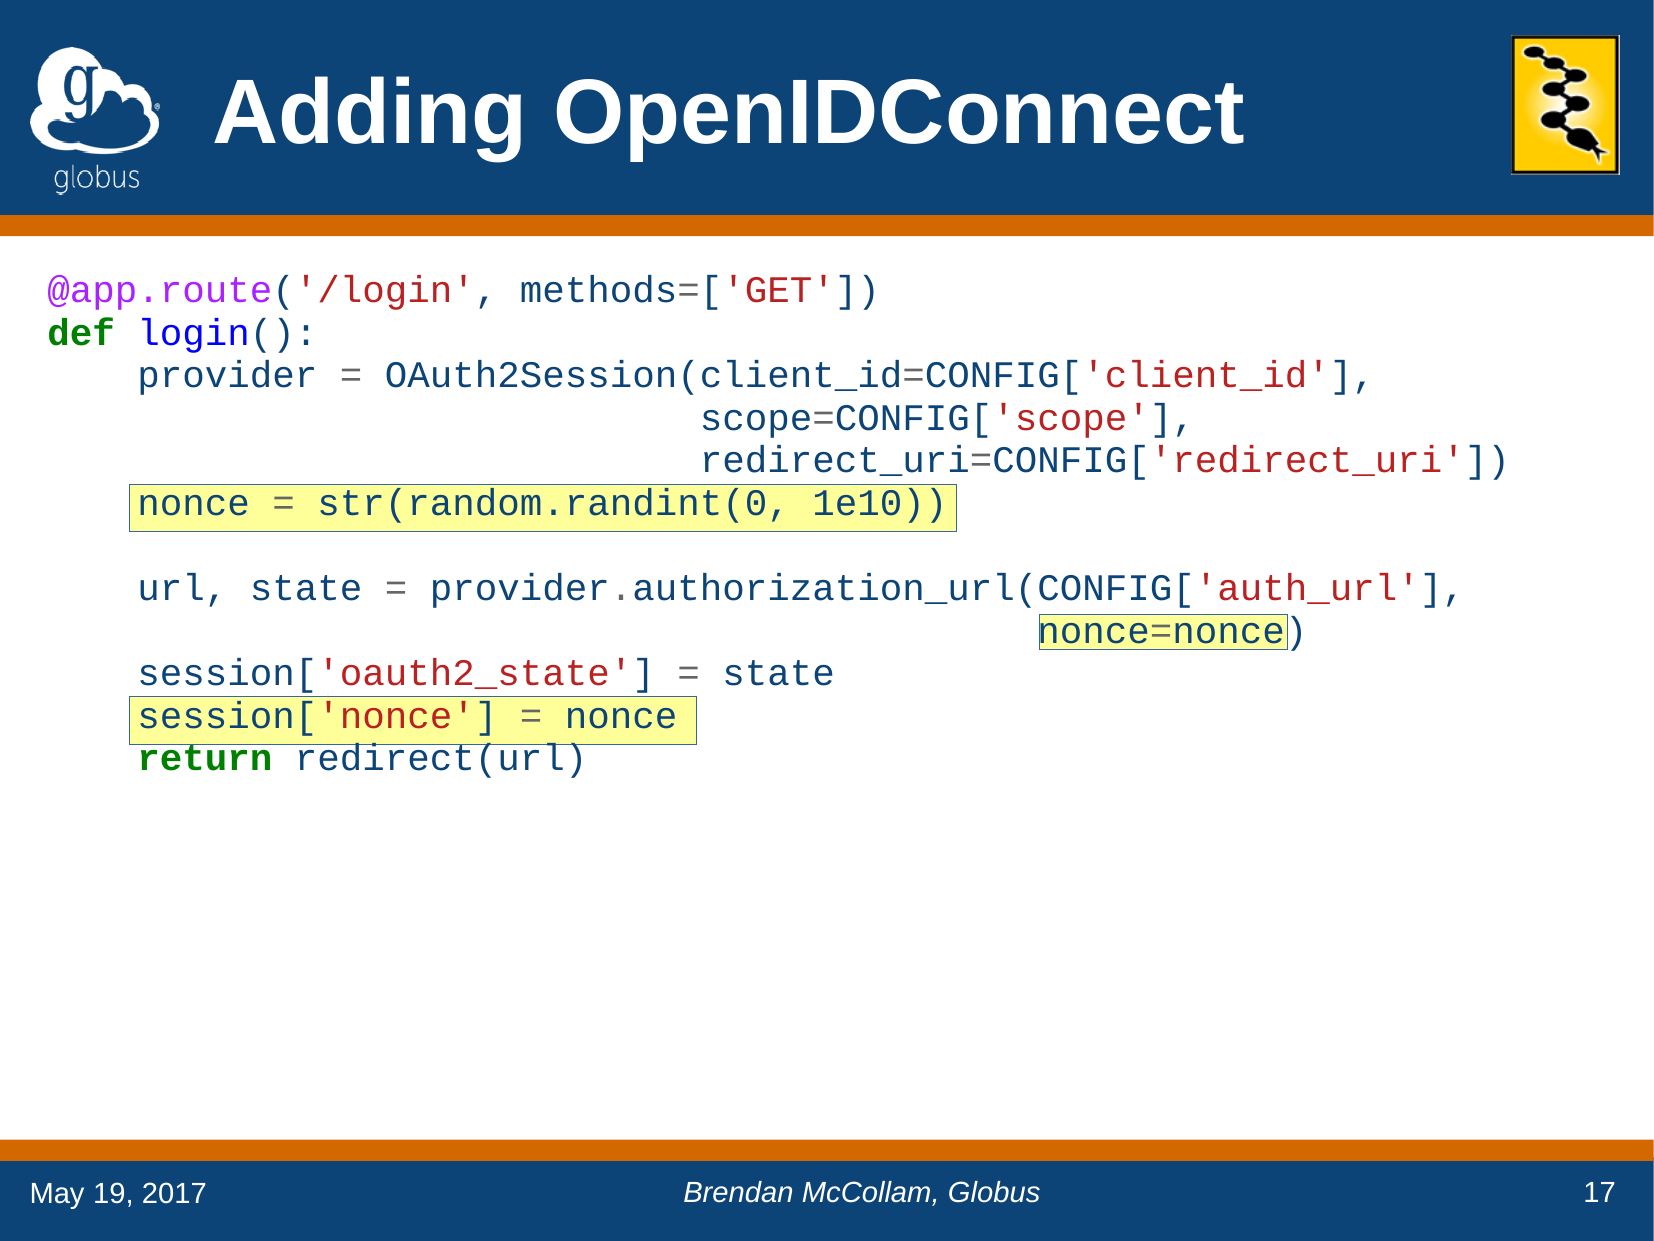

# Adding OpenIDConnect
@app.route('/login', methods=['GET'])
def login():
 provider = OAuth2Session(client_id=CONFIG['client_id'],
 scope=CONFIG['scope'],
 redirect_uri=CONFIG['redirect_uri'])
 nonce = str(random.randint(0, 1e10))
 url, state = provider.authorization_url(CONFIG['auth_url'],
 nonce=nonce)
 session['oauth2_state'] = state
 session['nonce'] = nonce
 return redirect(url)
May 19, 2017
Brendan McCollam, Globus
17